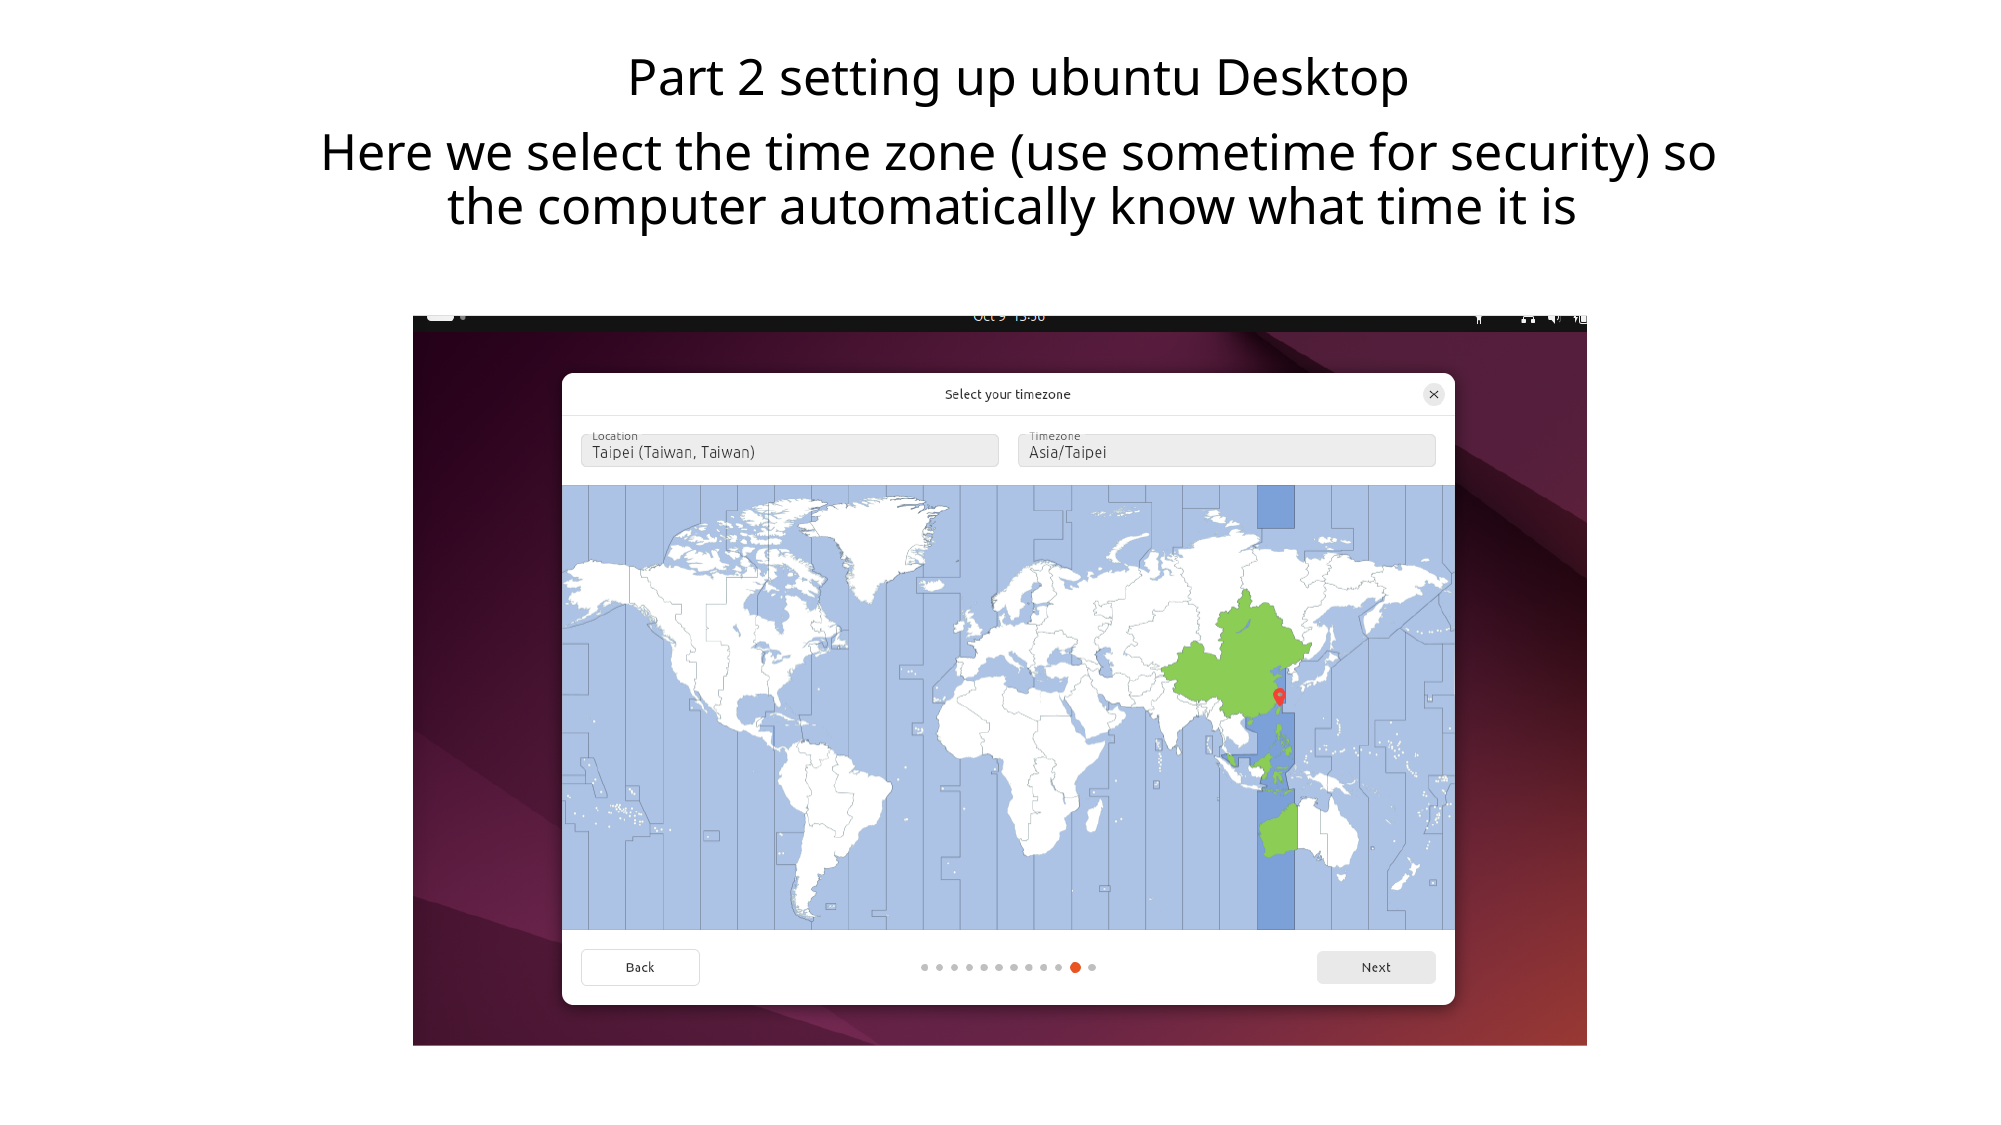

# Part 2 setting up ubuntu Desktop
Here we select the time zone (use sometime for security) so the computer automatically know what time it is